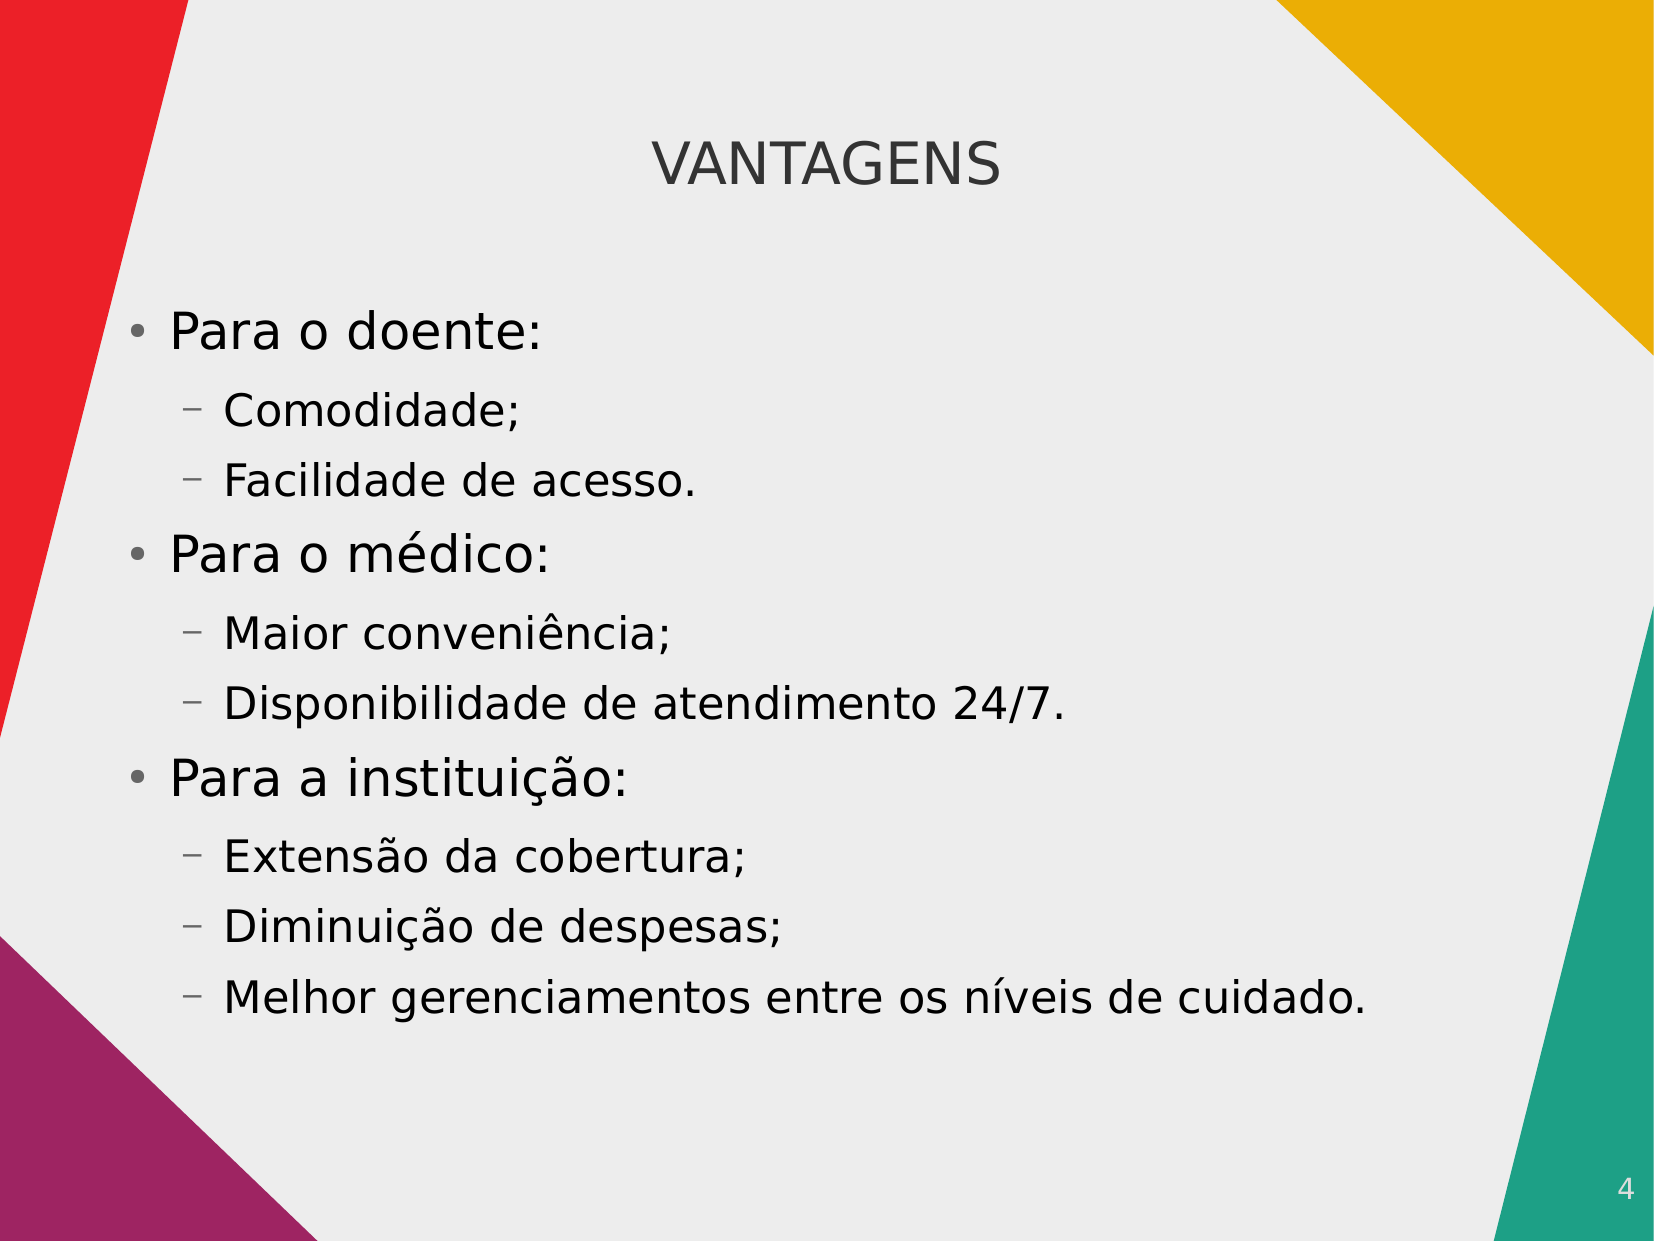

# VANTAGENS
Para o doente:
Comodidade;
Facilidade de acesso.
Para o médico:
Maior conveniência;
Disponibilidade de atendimento 24/7.
Para a instituição:
Extensão da cobertura;
Diminuição de despesas;
Melhor gerenciamentos entre os níveis de cuidado.
4